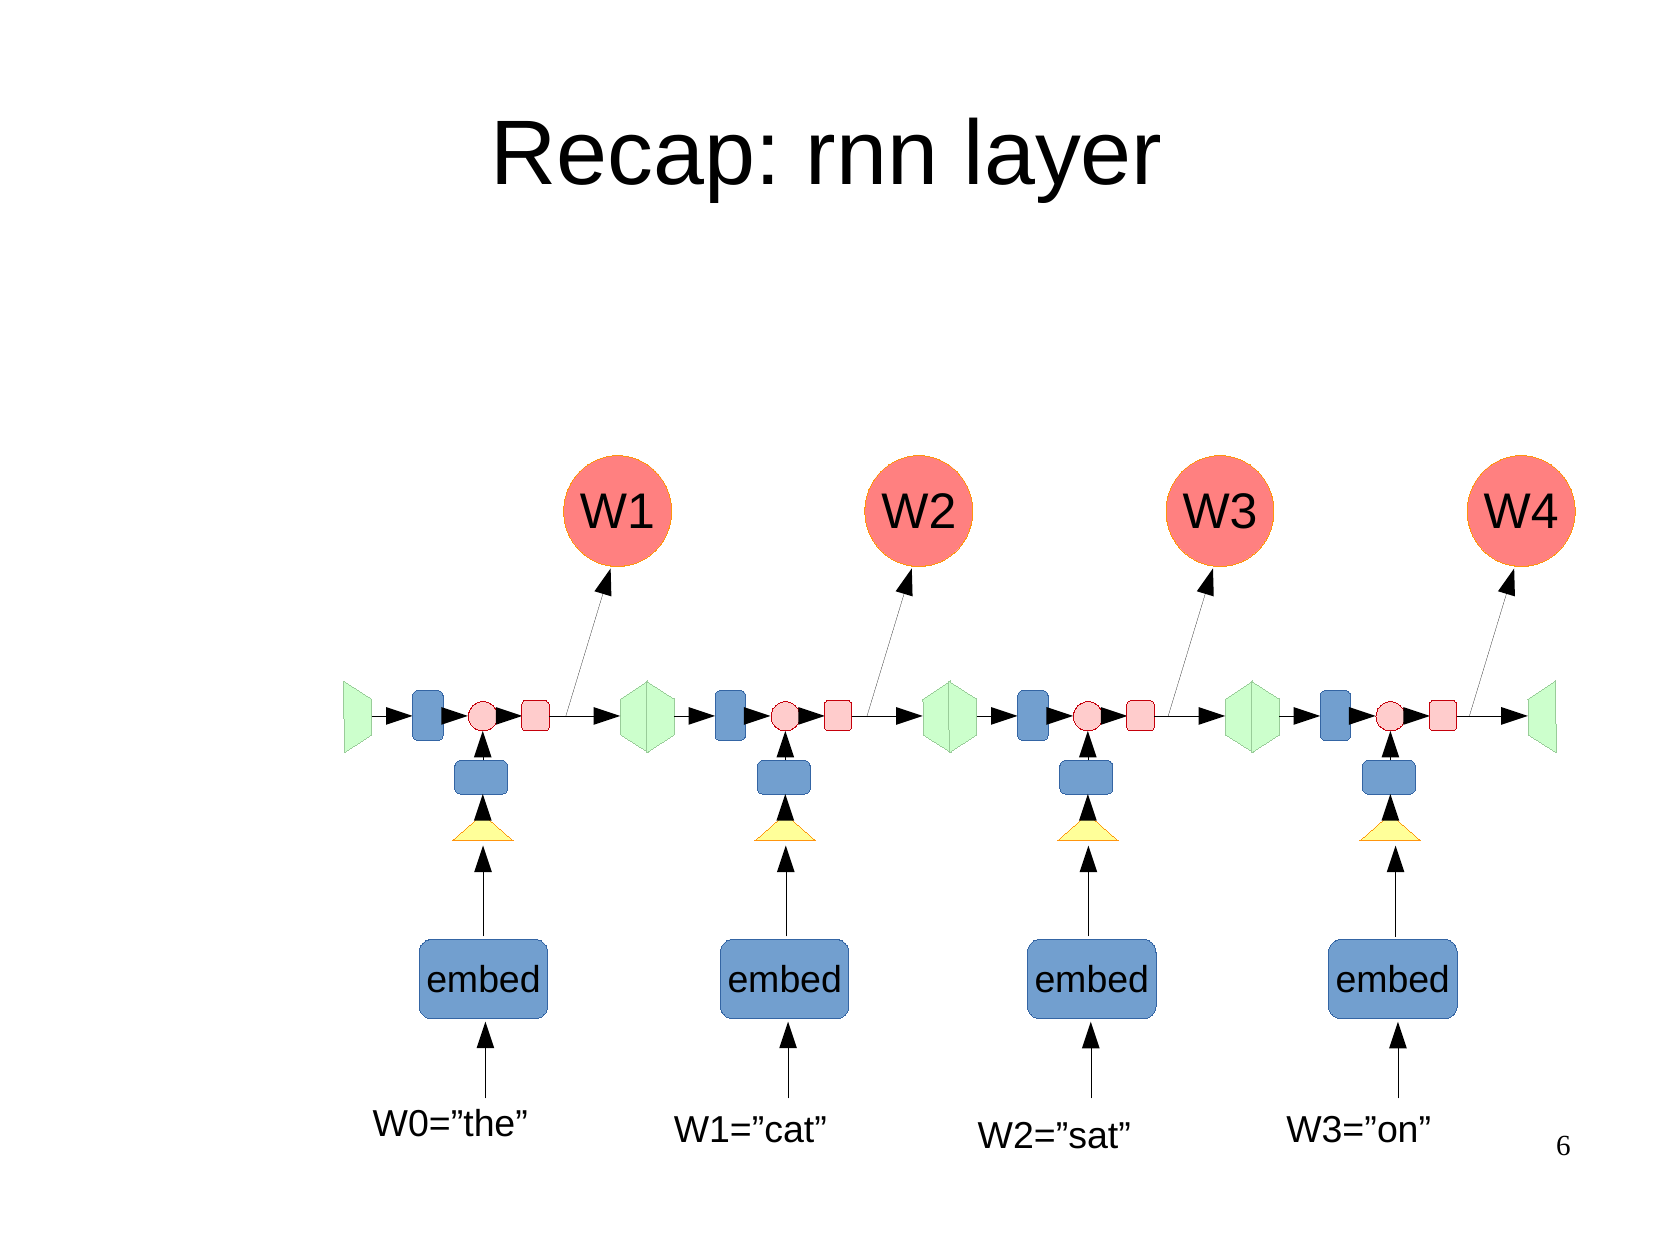

# Recap: rnn layer
W1
W2
W3
W4
embed
embed
embed
embed
W0=”the”
W1=”cat”
W3=”on”
W2=”sat”
6